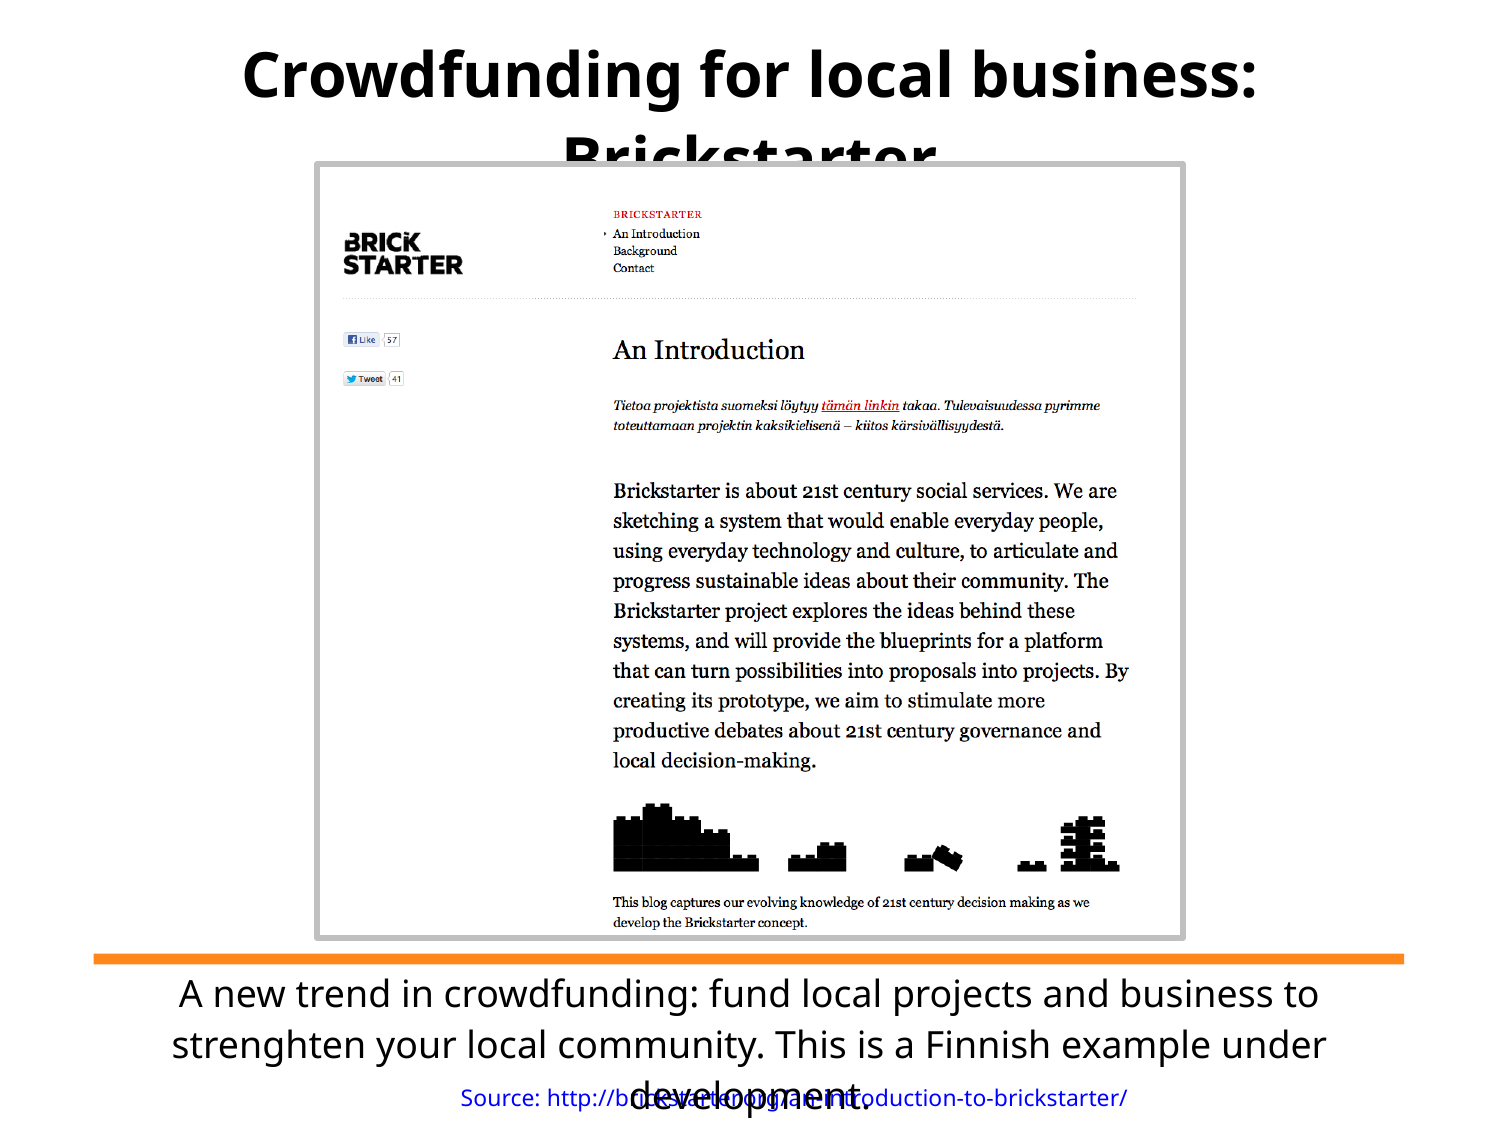

# Crowdfunding for local business: Brickstarter
A new trend in crowdfunding: fund local projects and business to strenghten your local community. This is a Finnish example under development.
Source: http://brickstarter.org/an-introduction-to-brickstarter/